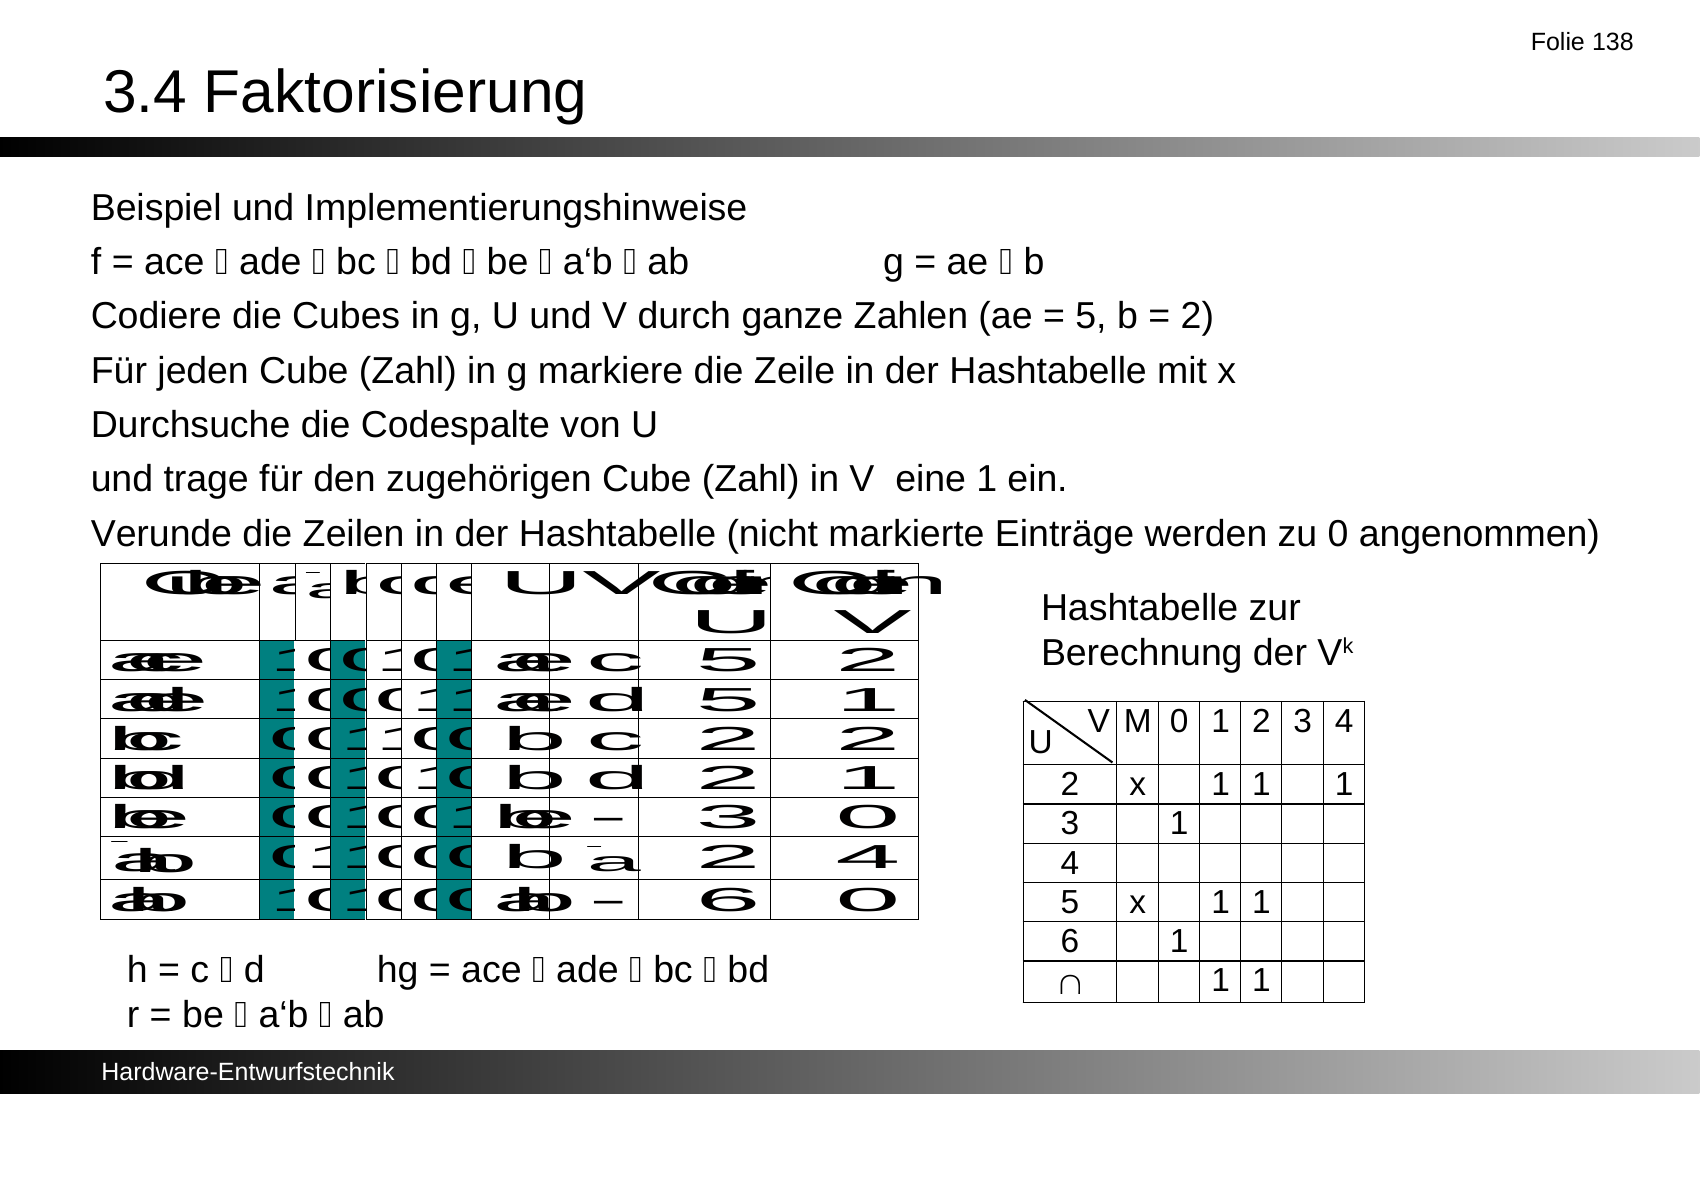

# 3.4 Faktorisierung
Beispiel und Implementierungshinweise
f = ace  ade  bc  bd  be  a‘b  ab	 g = ae  b
Codiere die Cubes in g, U und V durch ganze Zahlen (ae = 5, b = 2)
Für jeden Cube (Zahl) in g markiere die Zeile in der Hashtabelle mit x
Durchsuche die Codespalte von U
und trage für den zugehörigen Cube (Zahl) in V eine 1 ein.
Verunde die Zeilen in der Hashtabelle (nicht markierte Einträge werden zu 0 angenommen)
Hashtabelle zur
Berechnung der Vk
h = c  d	hg = ace  ade  bc  bd
r = be  a‘b  ab